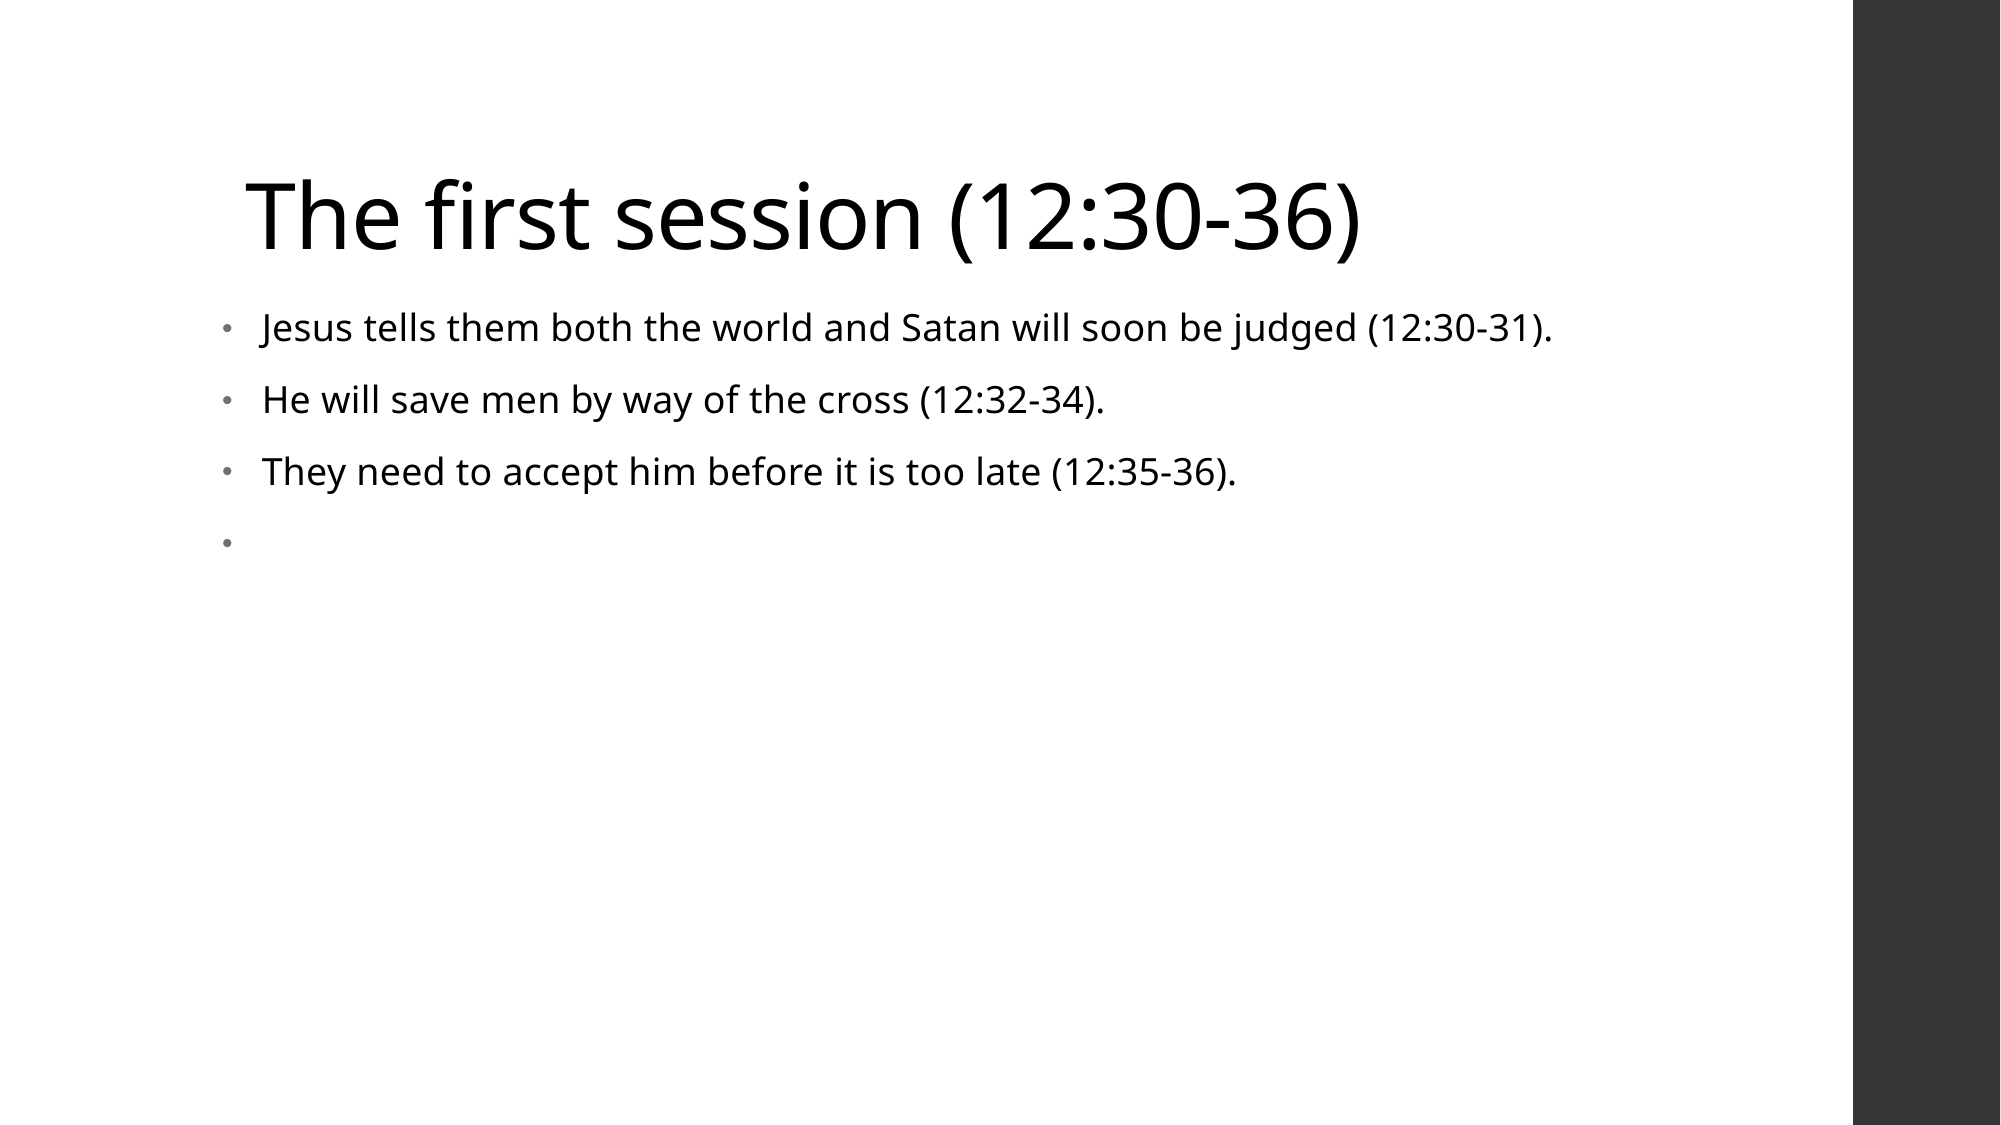

# The first session (12:30-36)
 Jesus tells them both the world and Satan will soon be judged (12:30-31).
 He will save men by way of the cross (12:32-34).
 They need to accept him before it is too late (12:35-36).